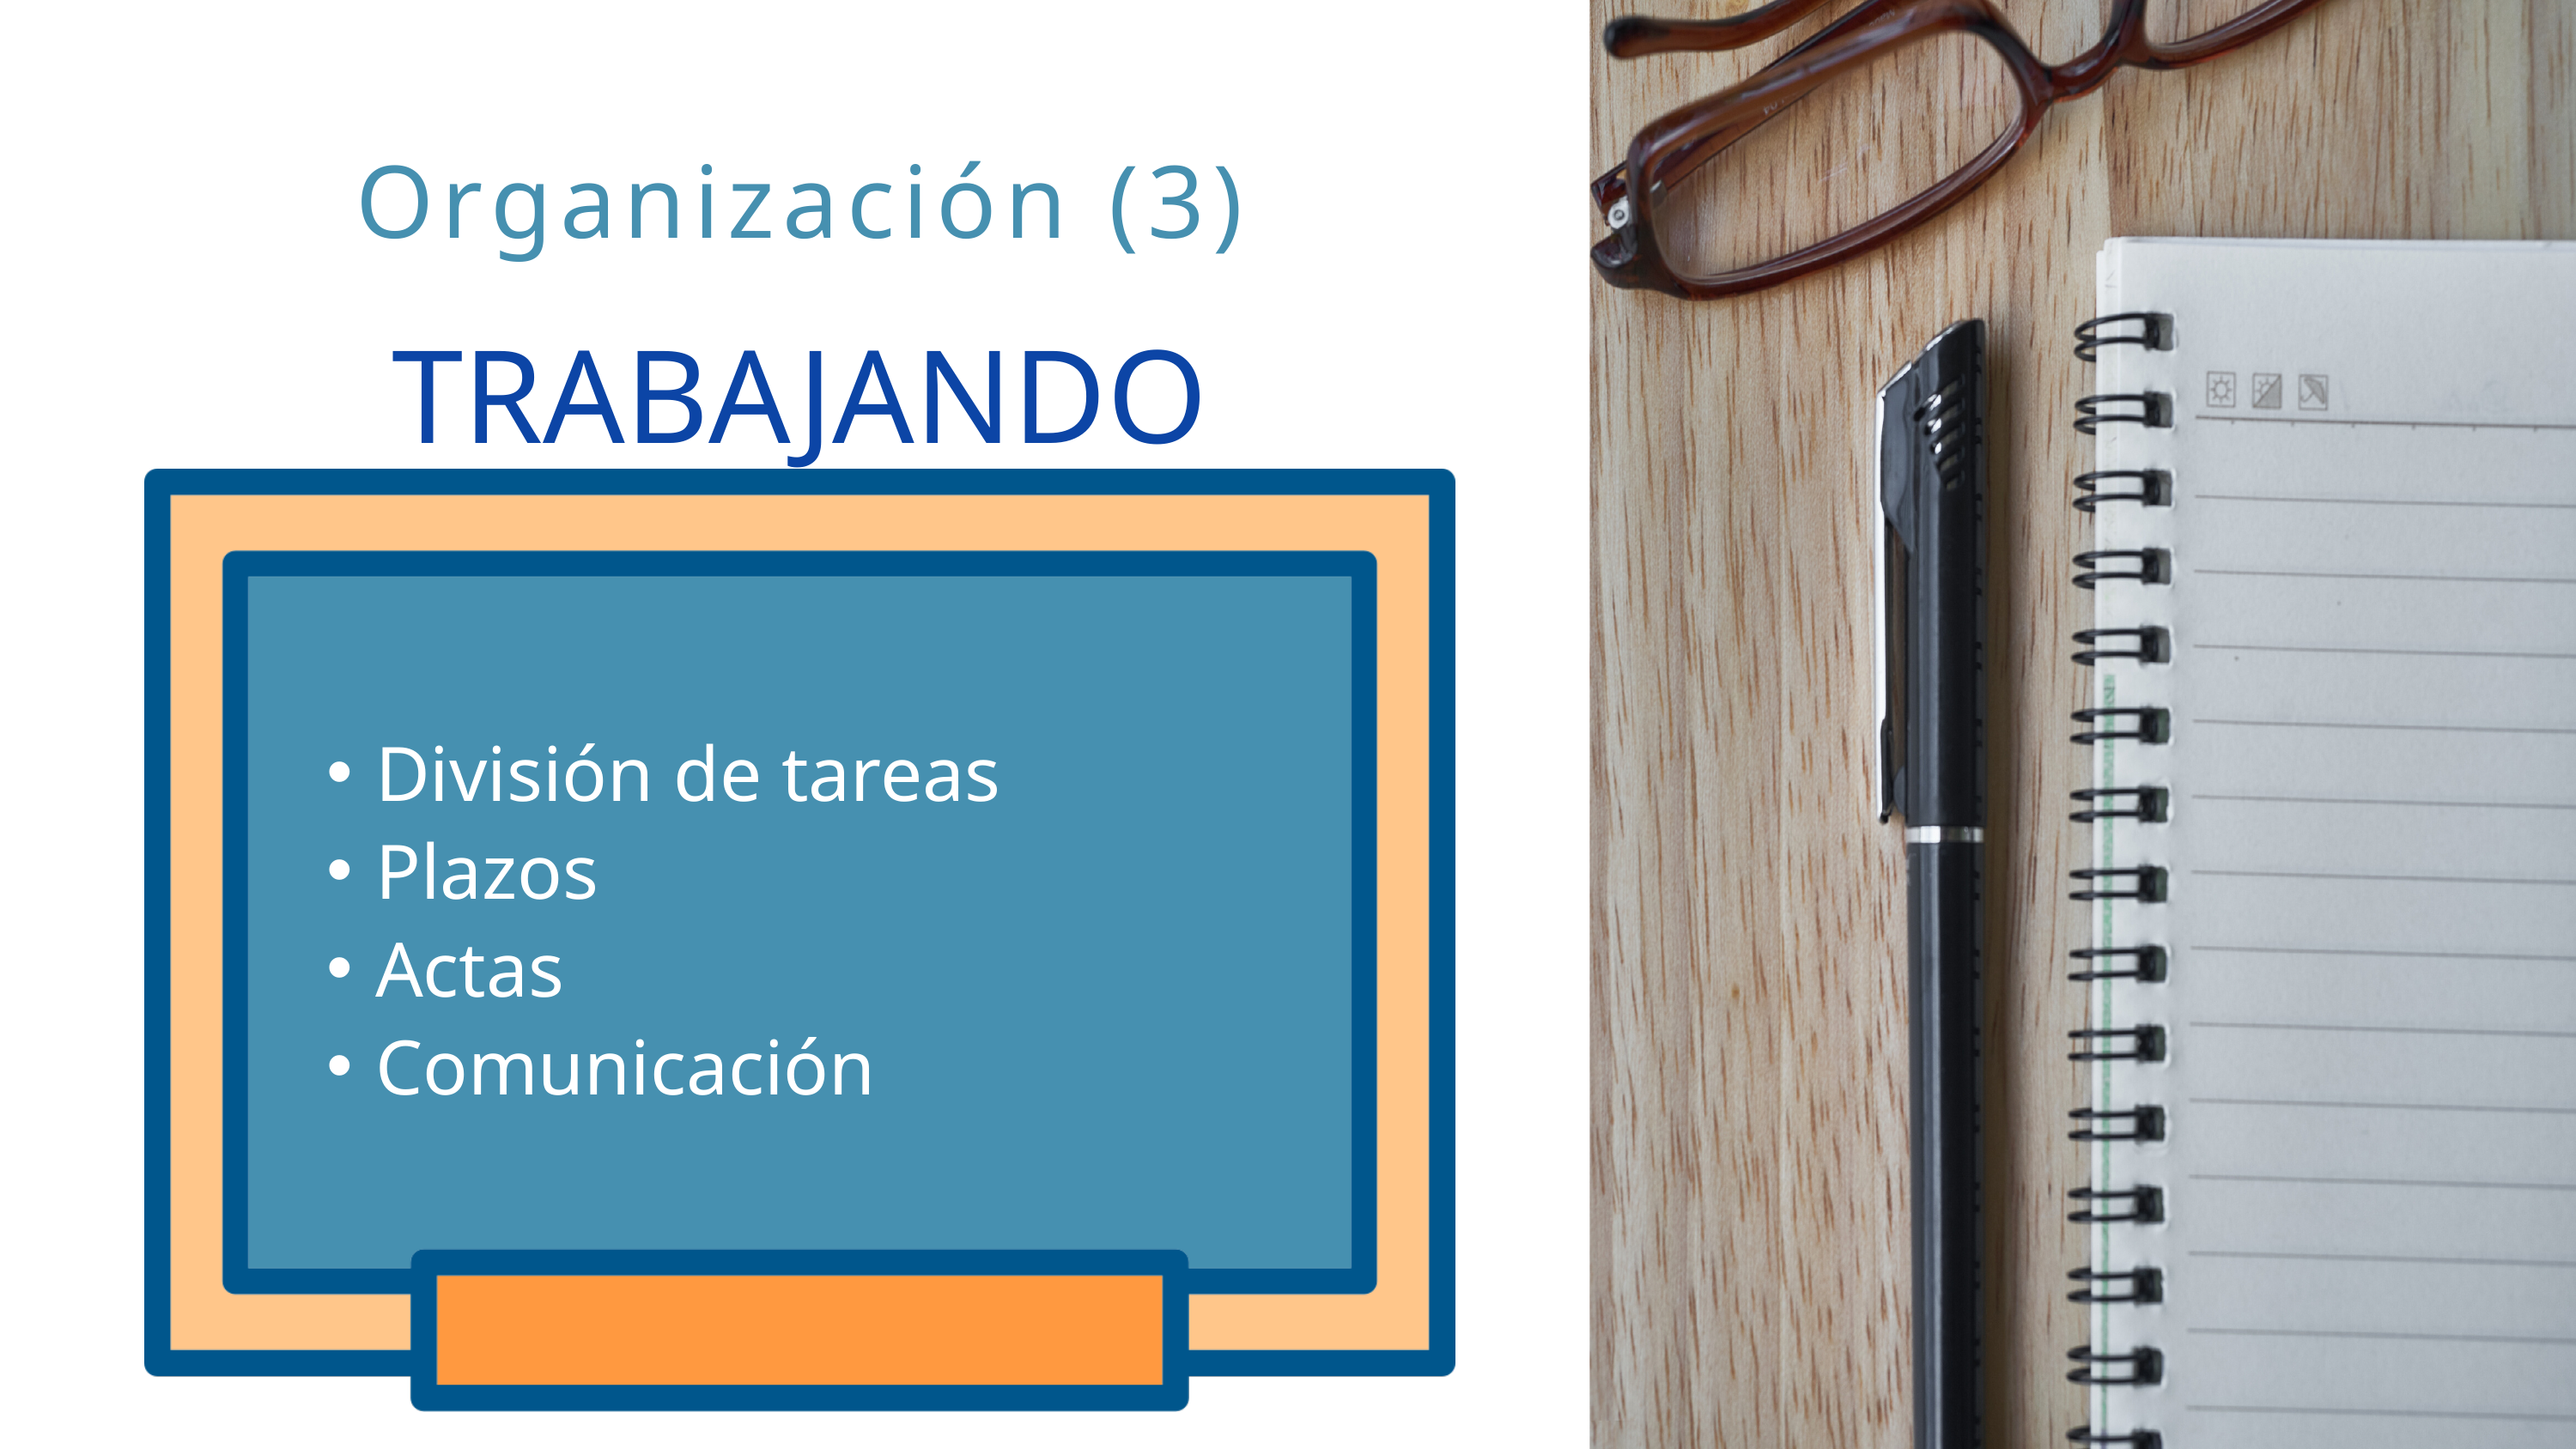

Organización (3)
TRABAJANDO
División de tareas
Plazos
Actas
Comunicación